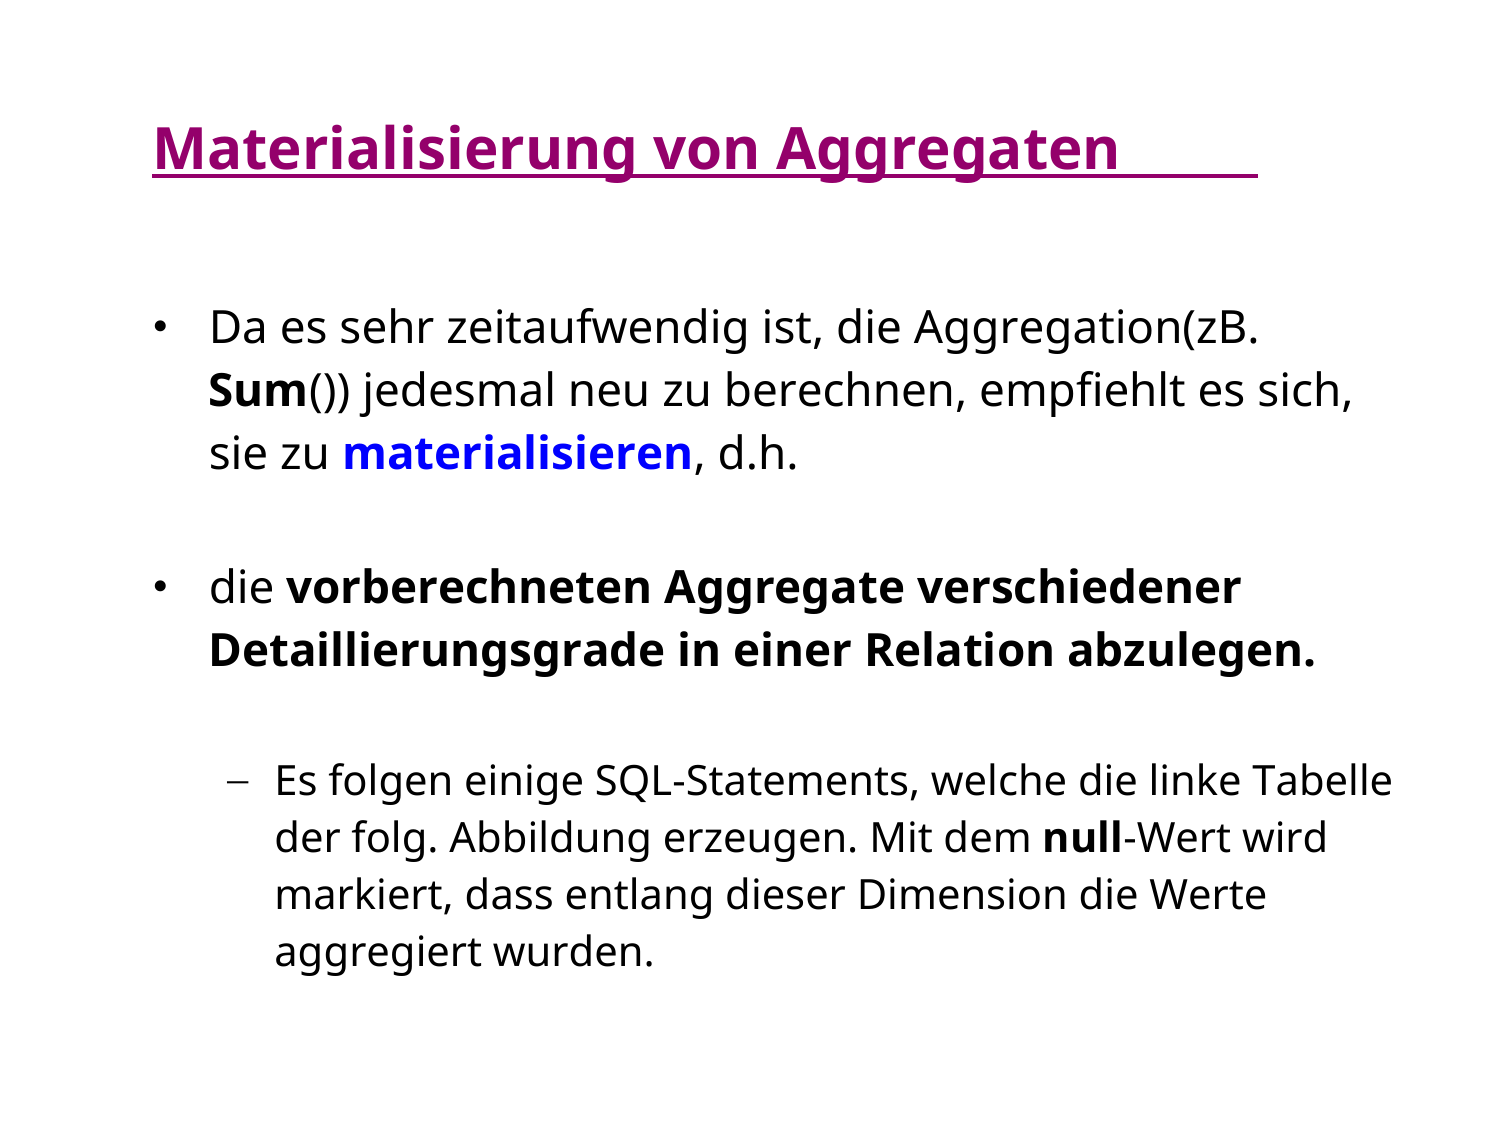

# Materialisierung von Aggregaten
Da es sehr zeitaufwendig ist, die Aggregation(zB. Sum()) jedesmal neu zu berechnen, empfiehlt es sich, sie zu materialisieren, d.h.
die vorberechneten Aggregate verschiedener Detaillierungsgrade in einer Relation abzulegen.
Es folgen einige SQL-Statements, welche die linke Tabelle der folg. Abbildung erzeugen. Mit dem null-Wert wird markiert, dass entlang dieser Dimension die Werte aggregiert wurden.